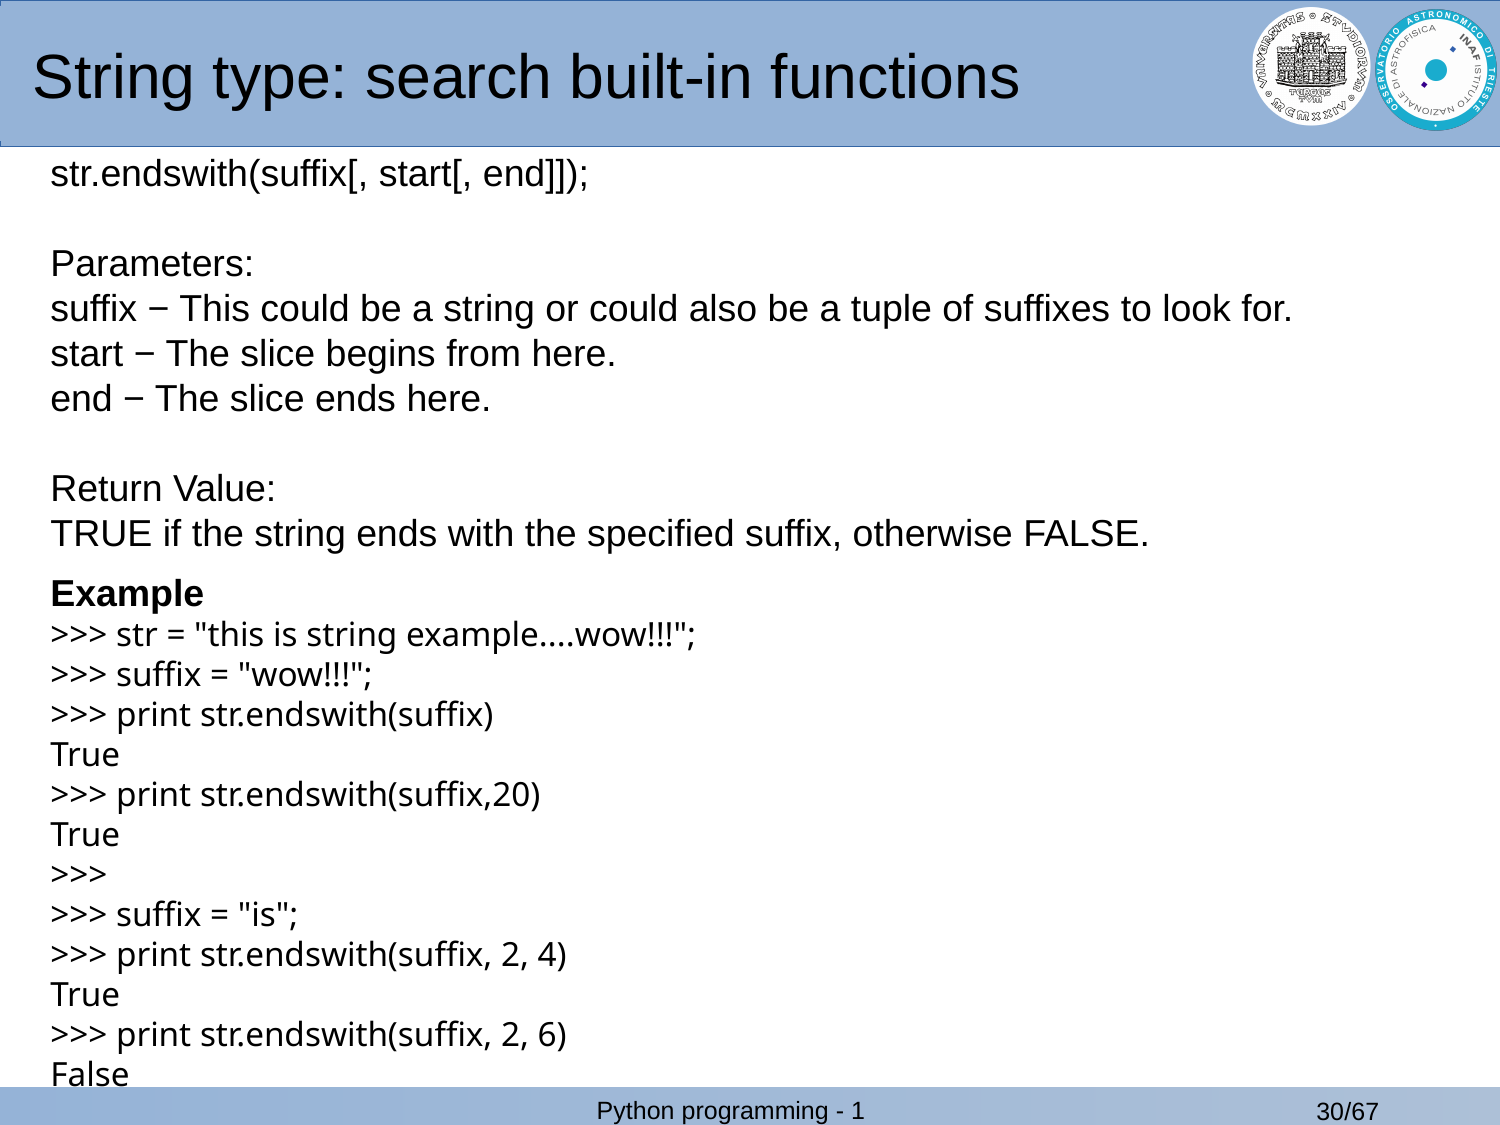

String type: search built-in functions
# str.endswith(suffix[, start[, end]]);
Parameters:
suffix − This could be a string or could also be a tuple of suffixes to look for.
start − The slice begins from here.
end − The slice ends here.
Return Value:
TRUE if the string ends with the specified suffix, otherwise FALSE.
Example
>>> str = "this is string example....wow!!!";
>>> suffix = "wow!!!";
>>> print str.endswith(suffix)
True
>>> print str.endswith(suffix,20)
True
>>>
>>> suffix = "is";
>>> print str.endswith(suffix, 2, 4)
True
>>> print str.endswith(suffix, 2, 6)
False